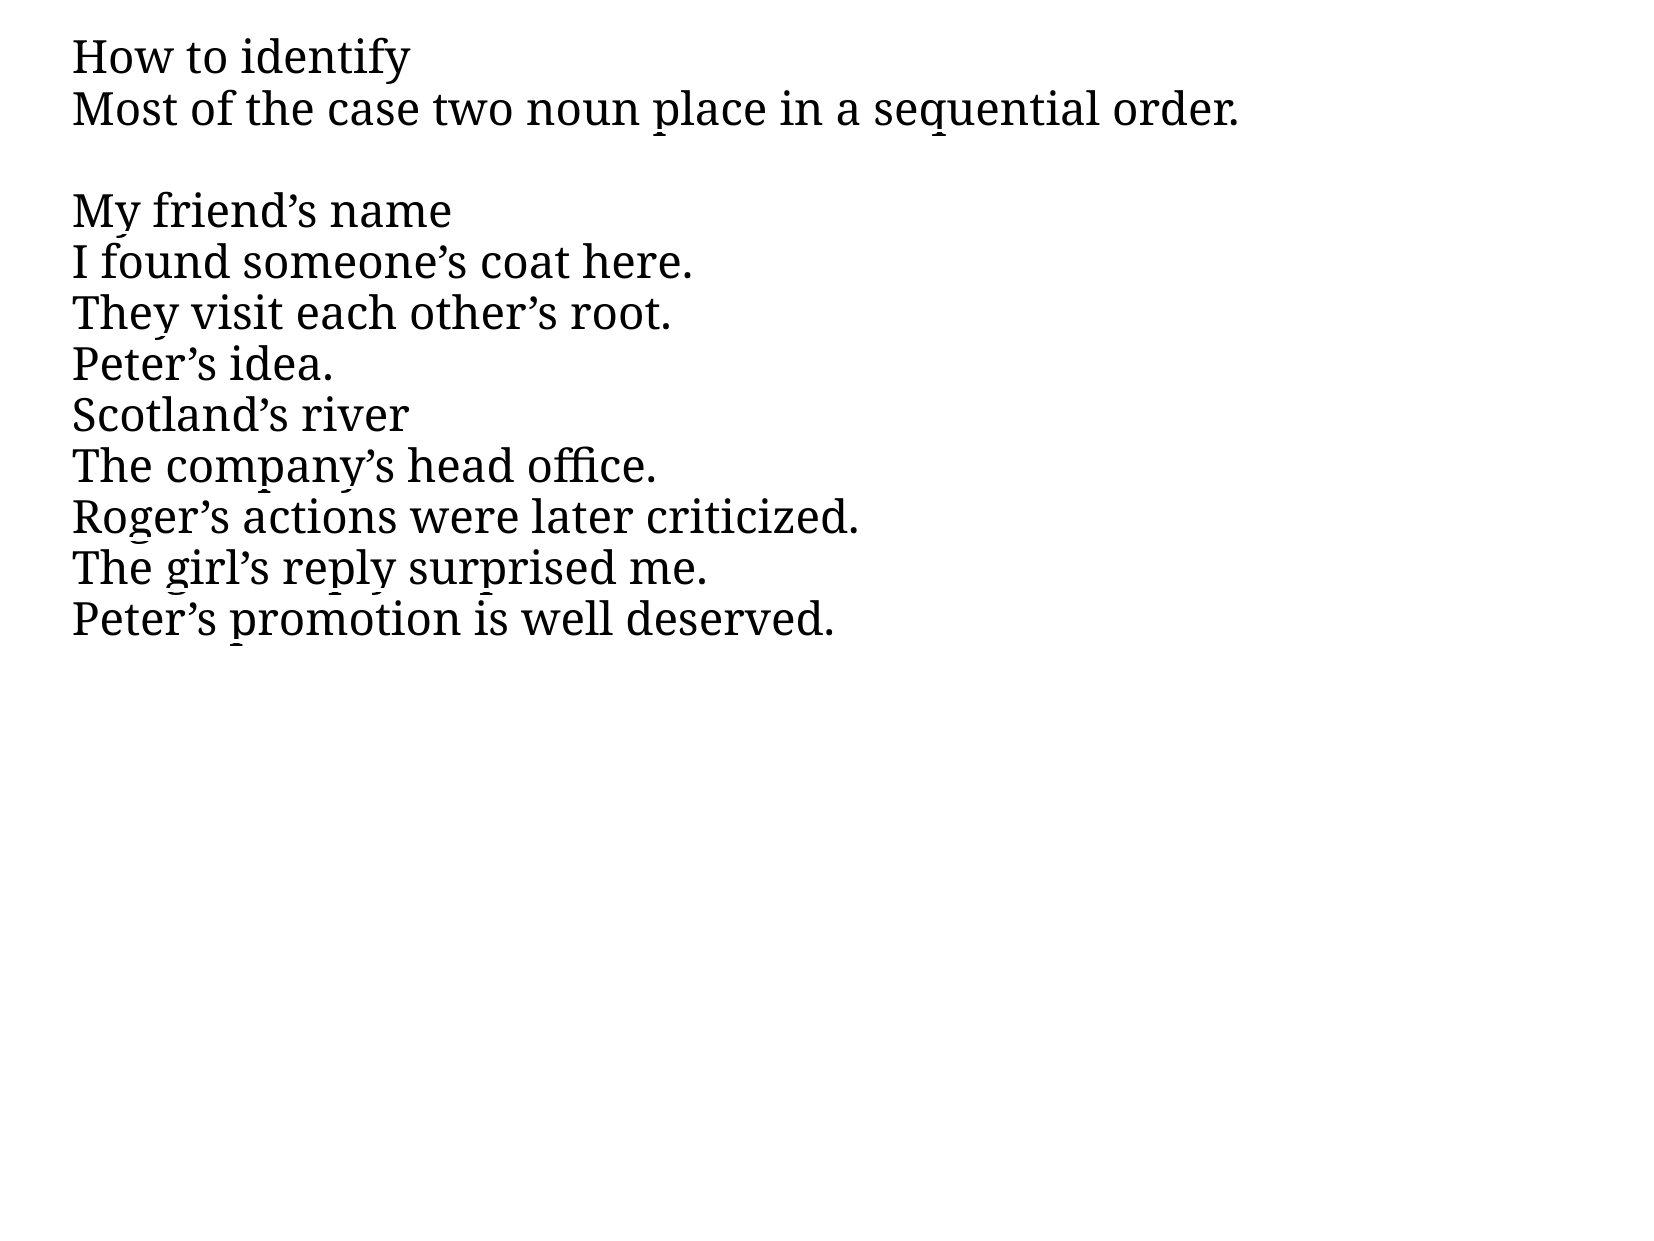

How to identify
Most of the case two noun place in a sequential order.
My friend’s name
I found someone’s coat here.
They visit each other’s root.
Peter’s idea.
Scotland’s river
The company’s head office.
Roger’s actions were later criticized.
The girl’s reply surprised me.
Peter’s promotion is well deserved.